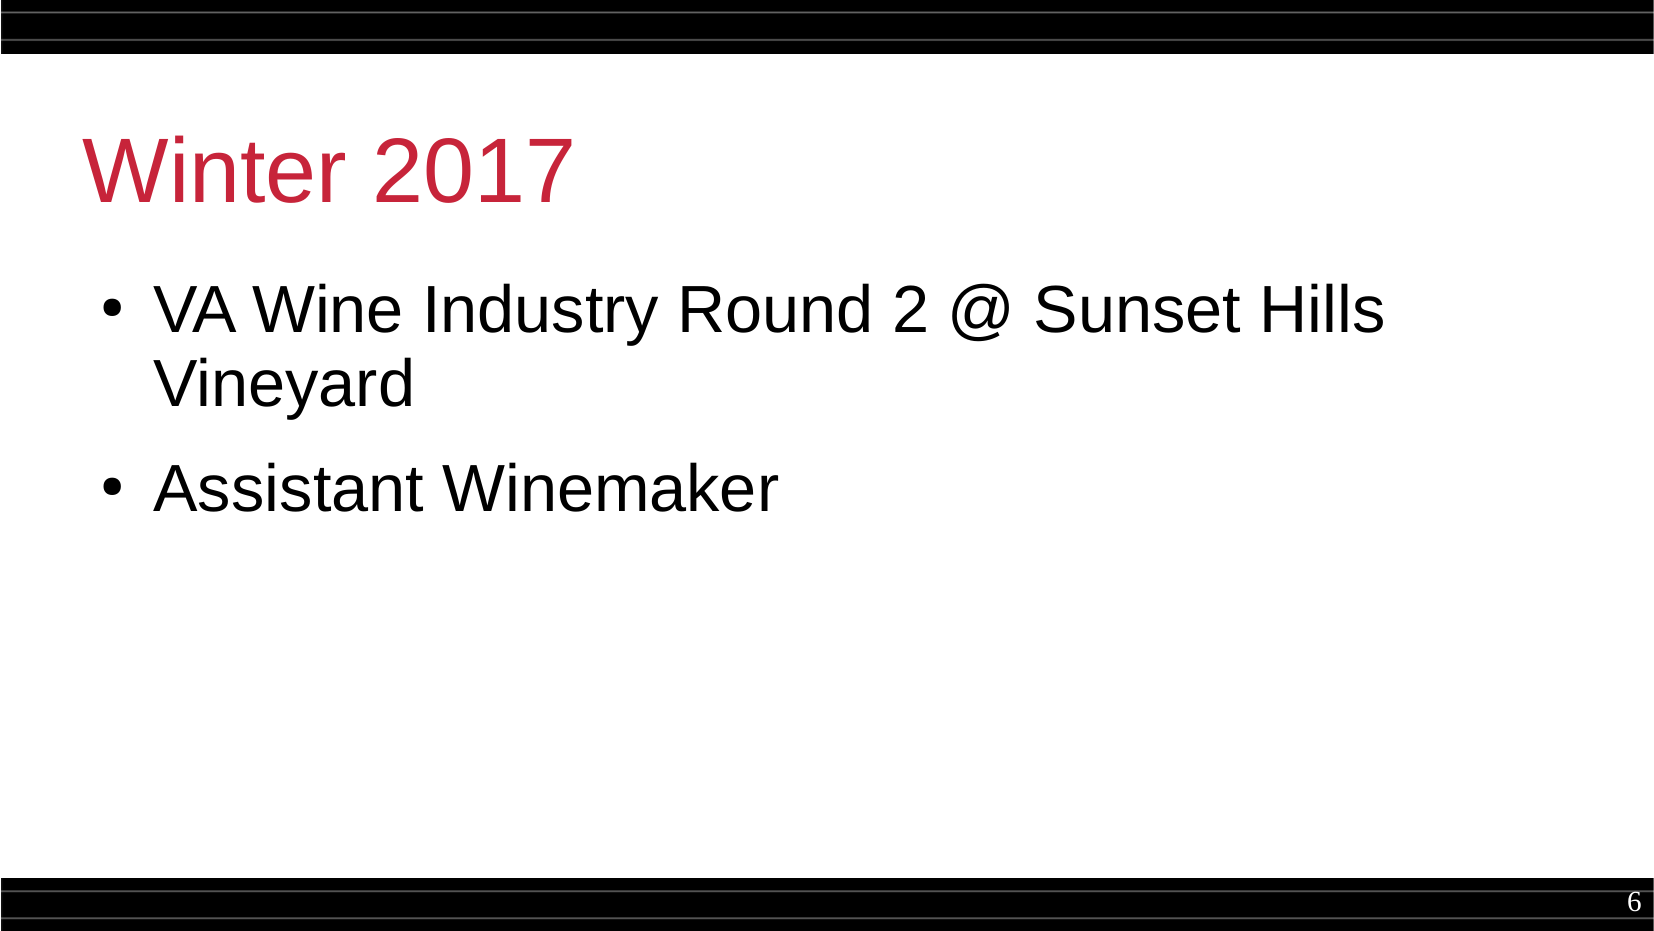

# Winter 2017
VA Wine Industry Round 2 @ Sunset Hills Vineyard
Assistant Winemaker